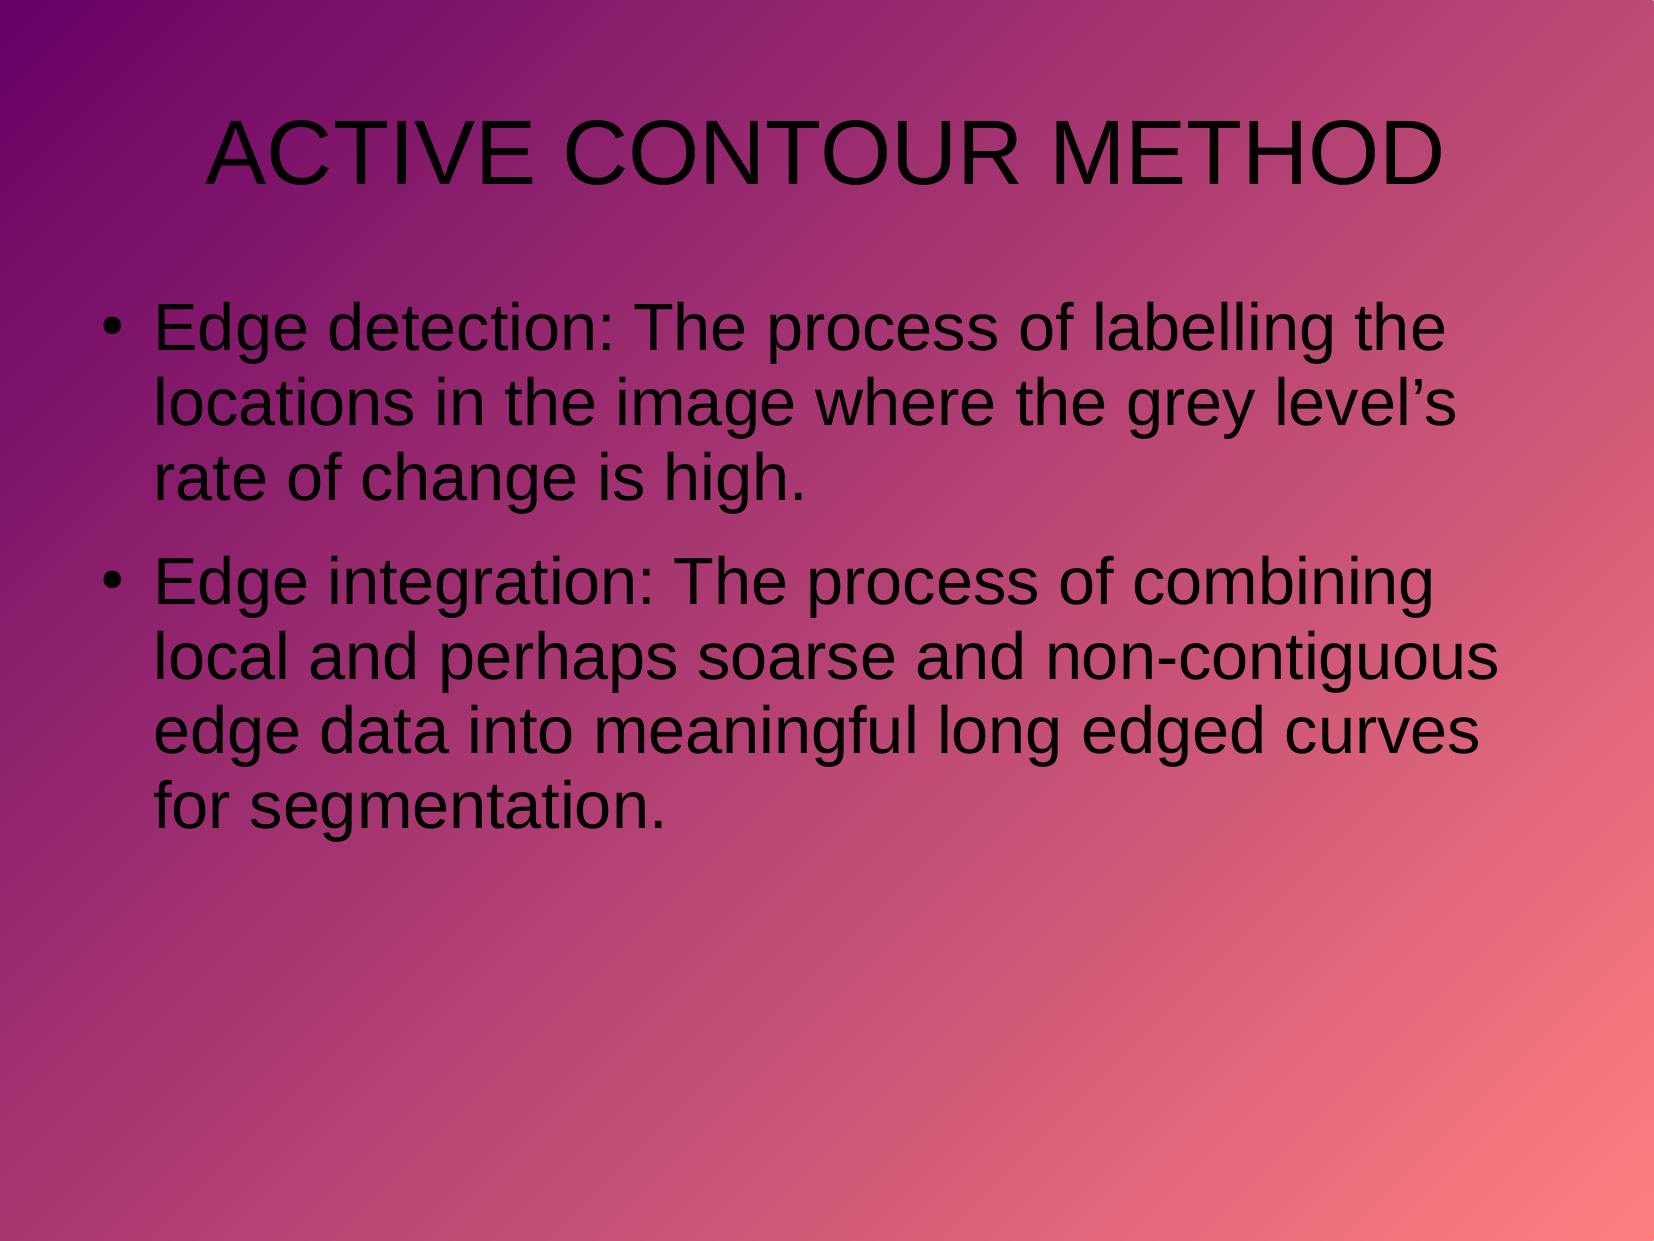

# ACTIVE CONTOUR METHOD
Edge detection: The process of labelling the locations in the image where the grey level’s rate of change is high.
Edge integration: The process of combining local and perhaps soarse and non-contiguous edge data into meaningful long edged curves for segmentation.